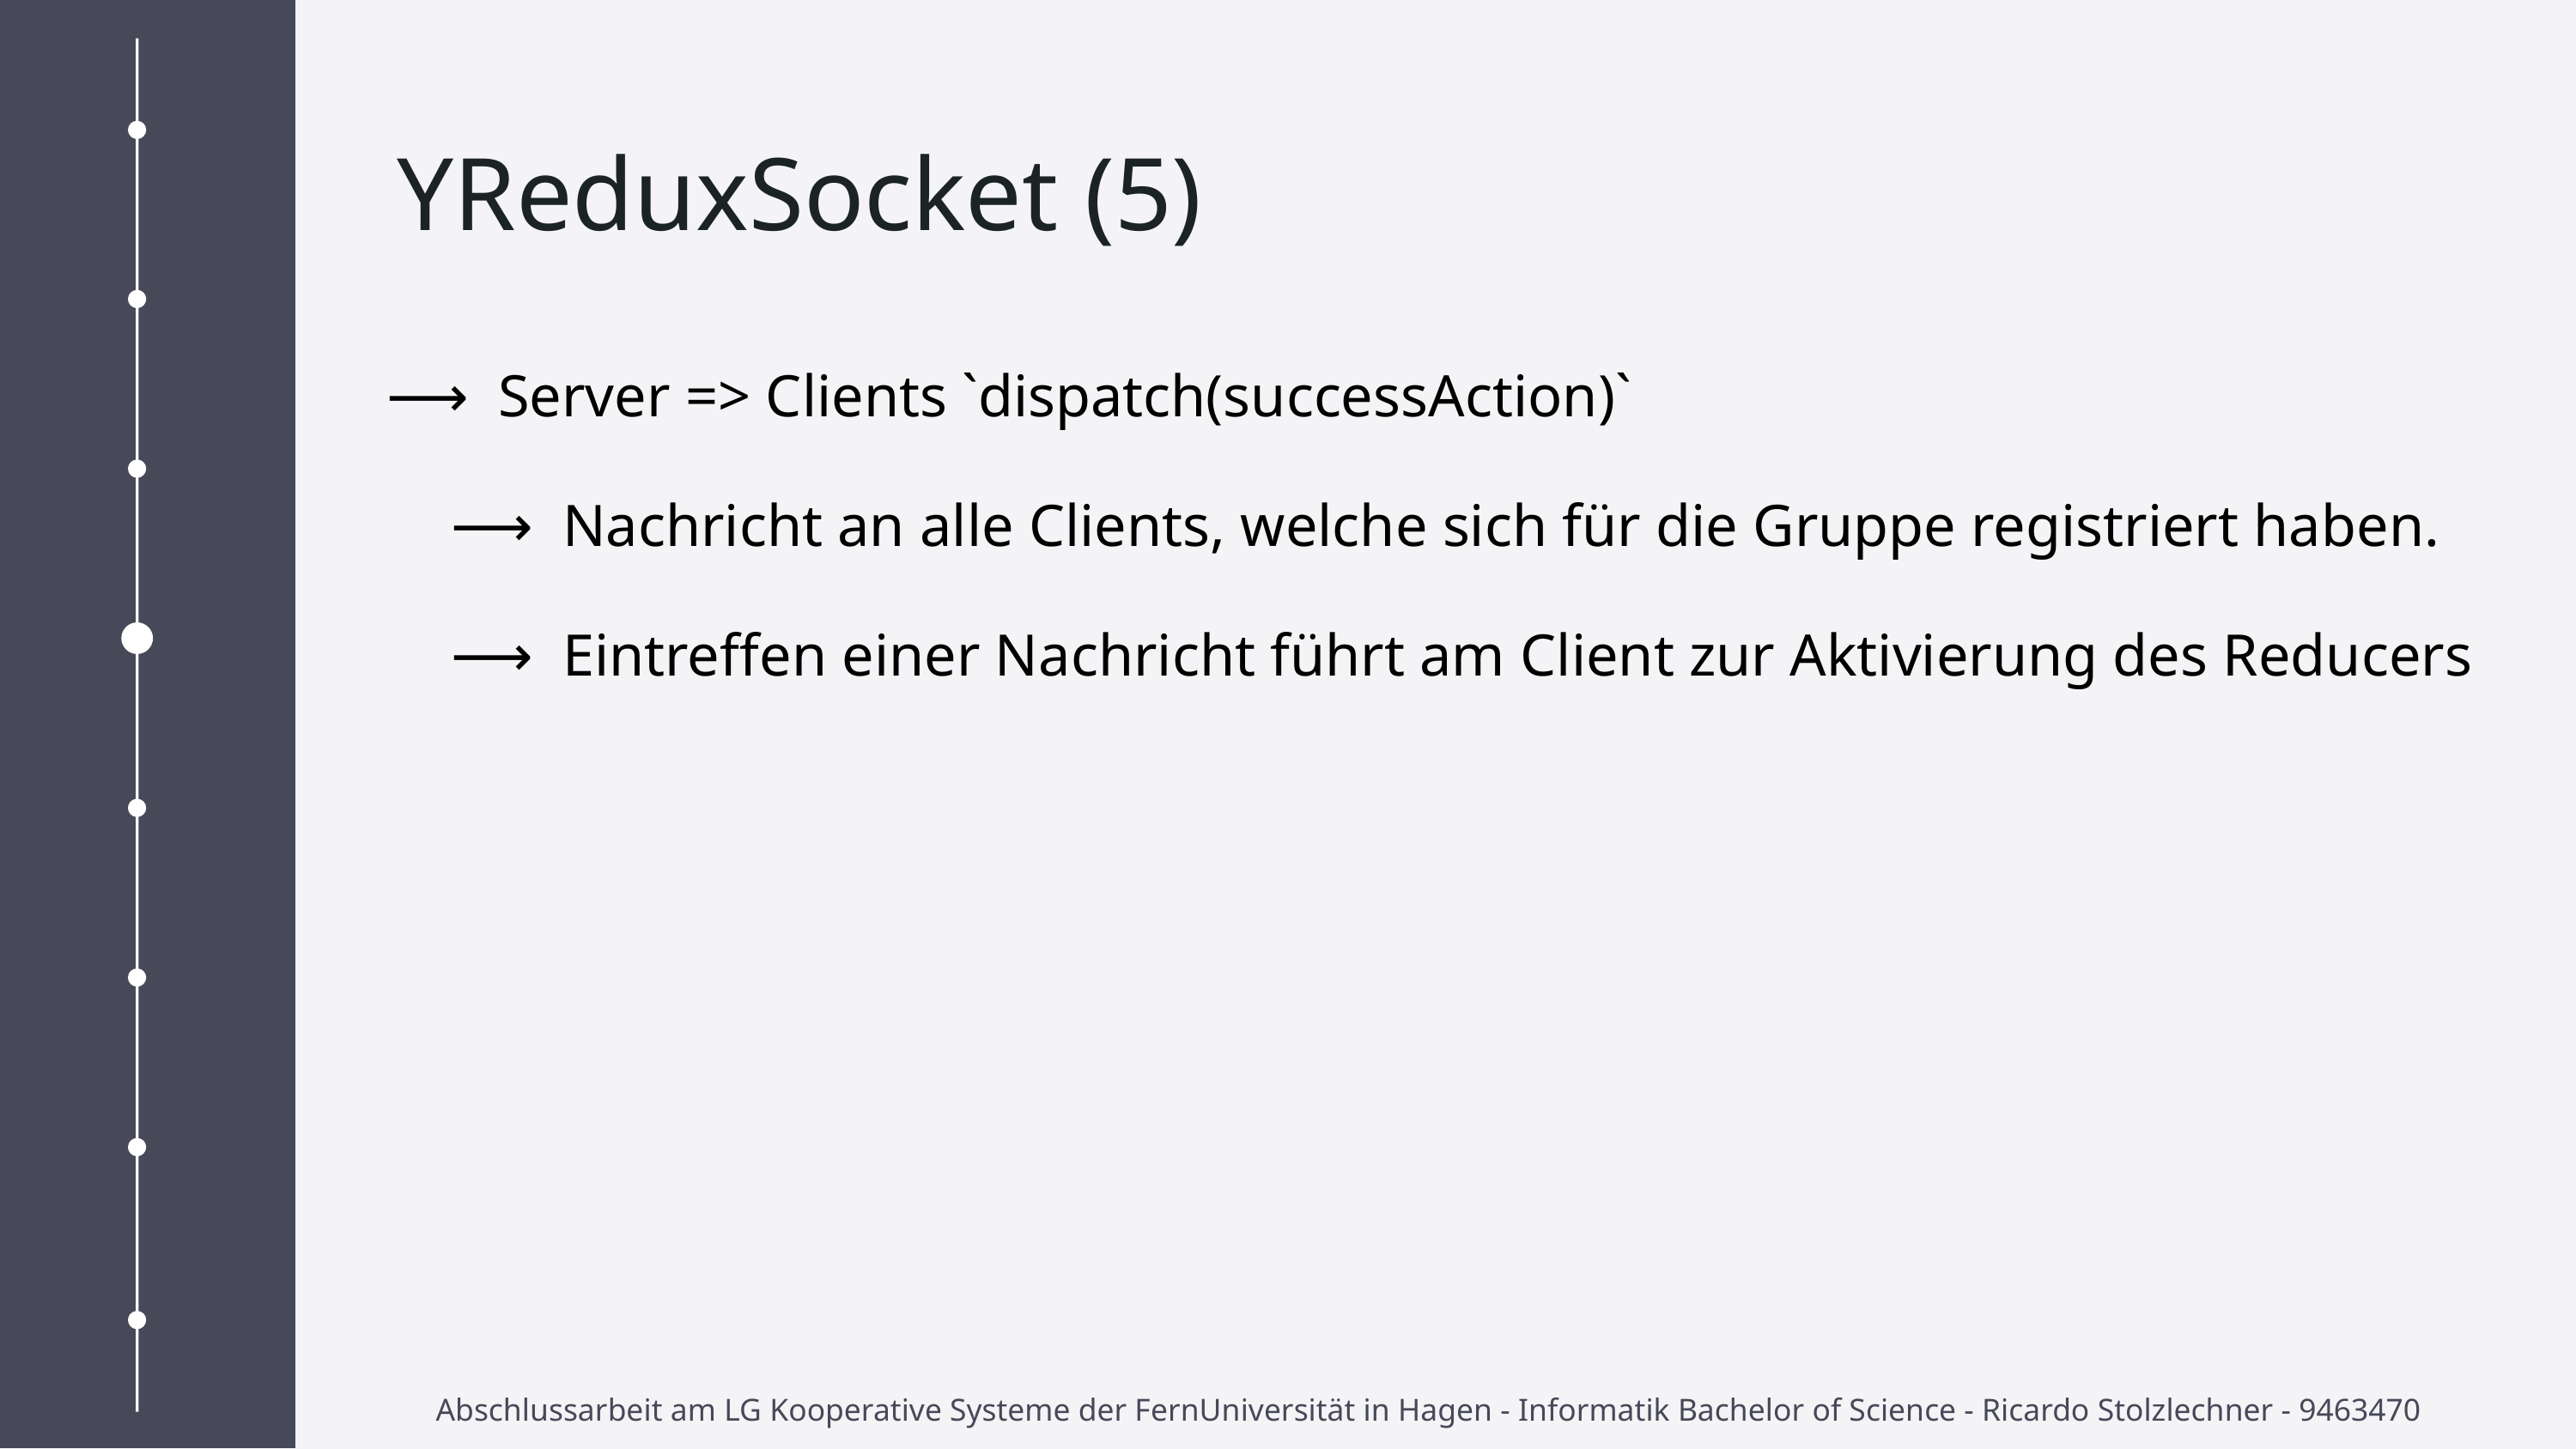

YReduxSocket (5)
⟶ Server => Clients `dispatch(successAction)`
⟶ Nachricht an alle Clients, welche sich für die Gruppe registriert haben.
⟶ Eintreffen einer Nachricht führt am Client zur Aktivierung des Reducers
Abschlussarbeit am LG Kooperative Systeme der FernUniversität in Hagen - Informatik Bachelor of Science - Ricardo Stolzlechner - 9463470